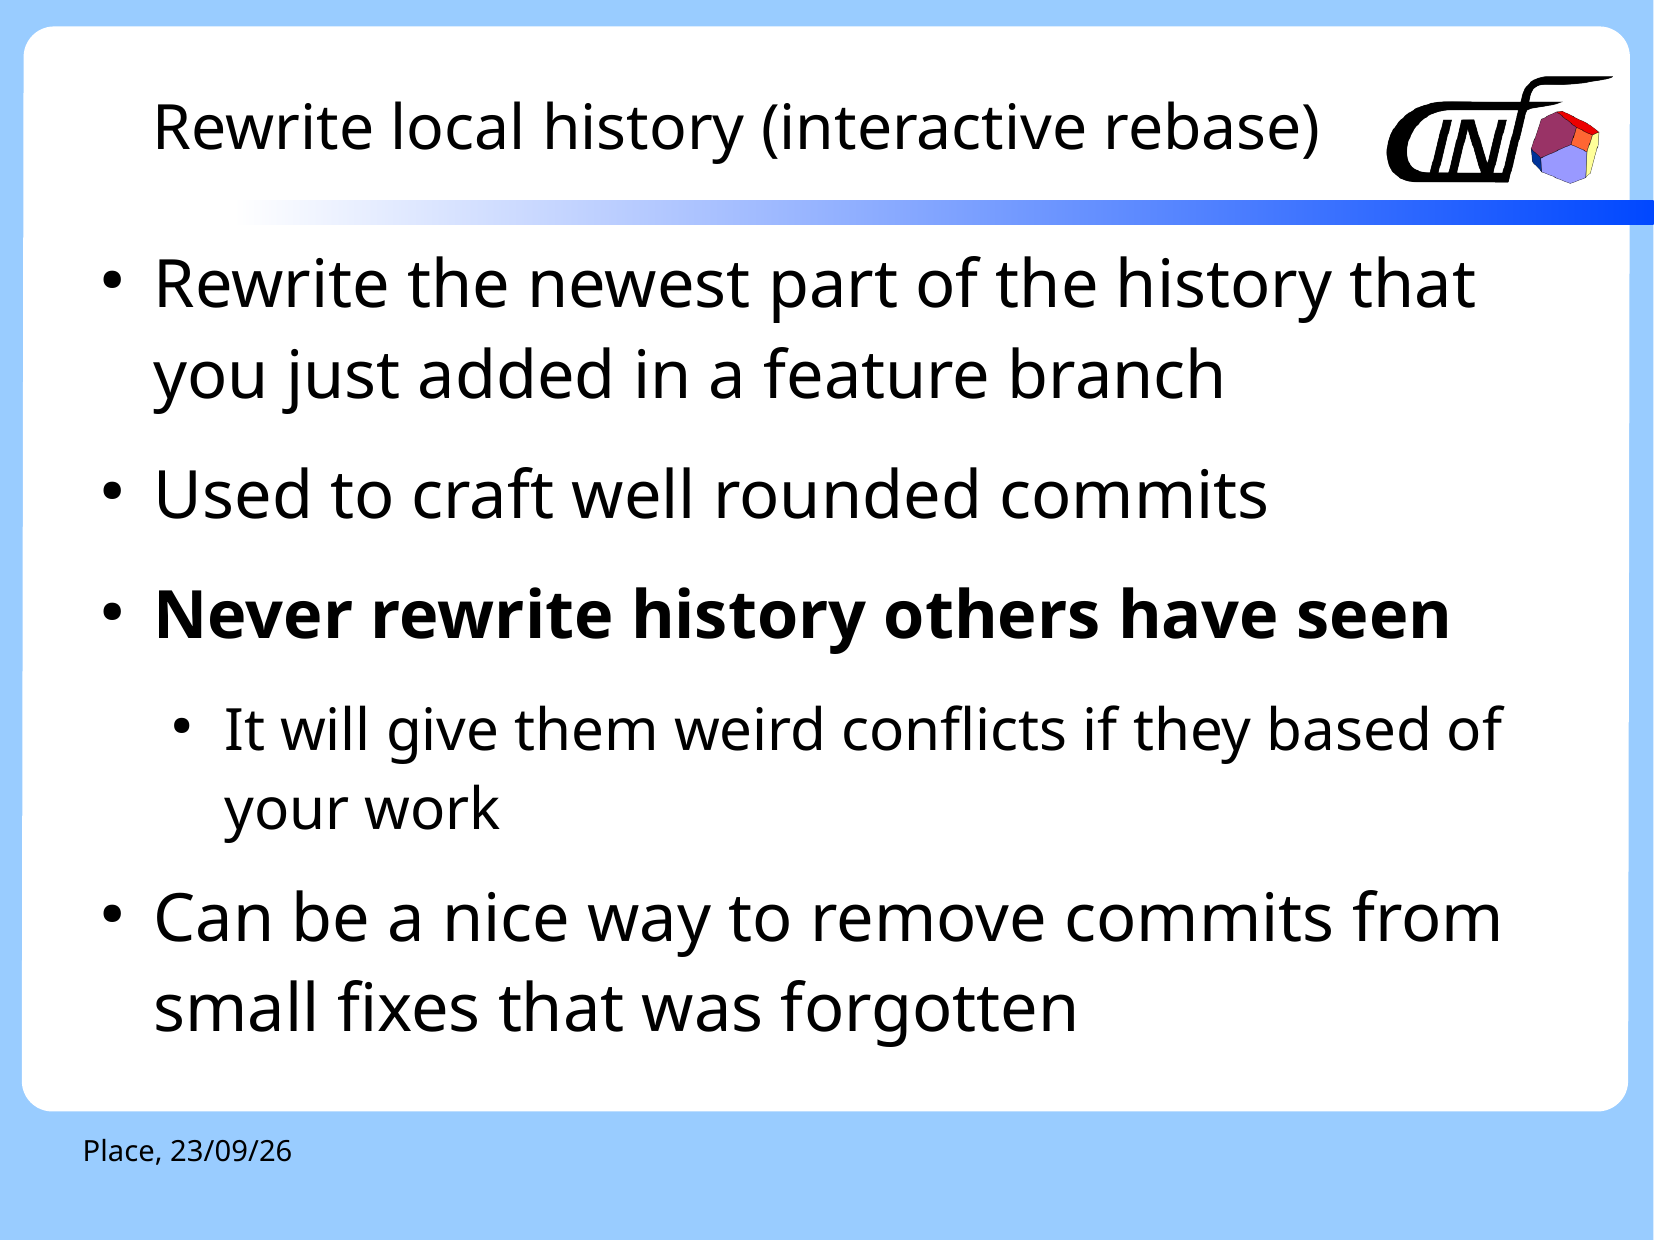

# Rewrite local history (interactive rebase)
Rewrite the newest part of the history that you just added in a feature branch
Used to craft well rounded commits
Never rewrite history others have seen
It will give them weird conflicts if they based of your work
Can be a nice way to remove commits from small fixes that was forgotten